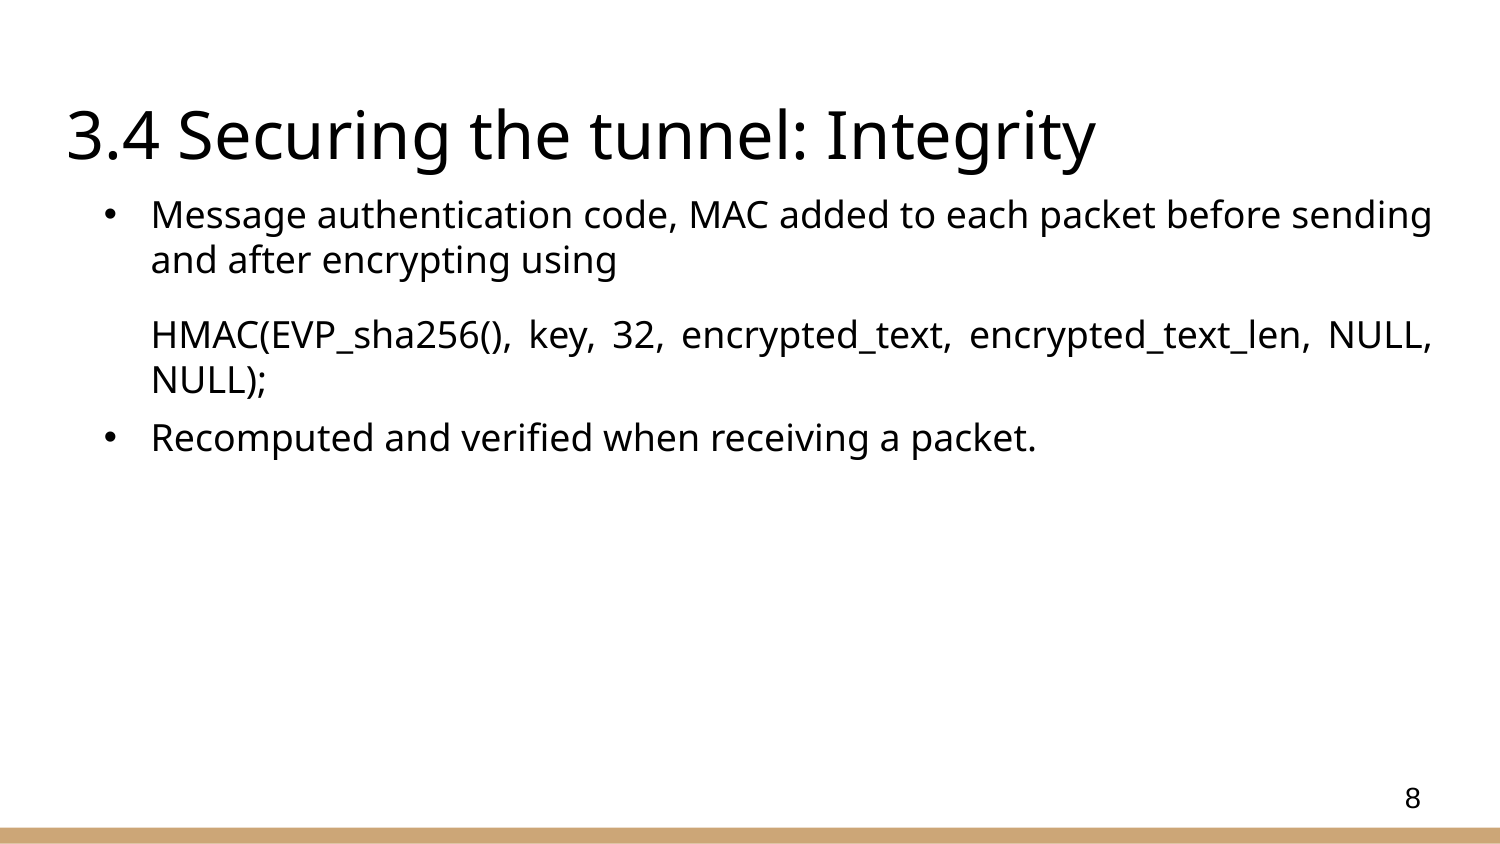

# 3.4 Securing the tunnel: Integrity
Message authentication code, MAC added to each packet before sending and after encrypting using
HMAC(EVP_sha256(), key, 32, encrypted_text, encrypted_text_len, NULL, NULL);
Recomputed and verified when receiving a packet.